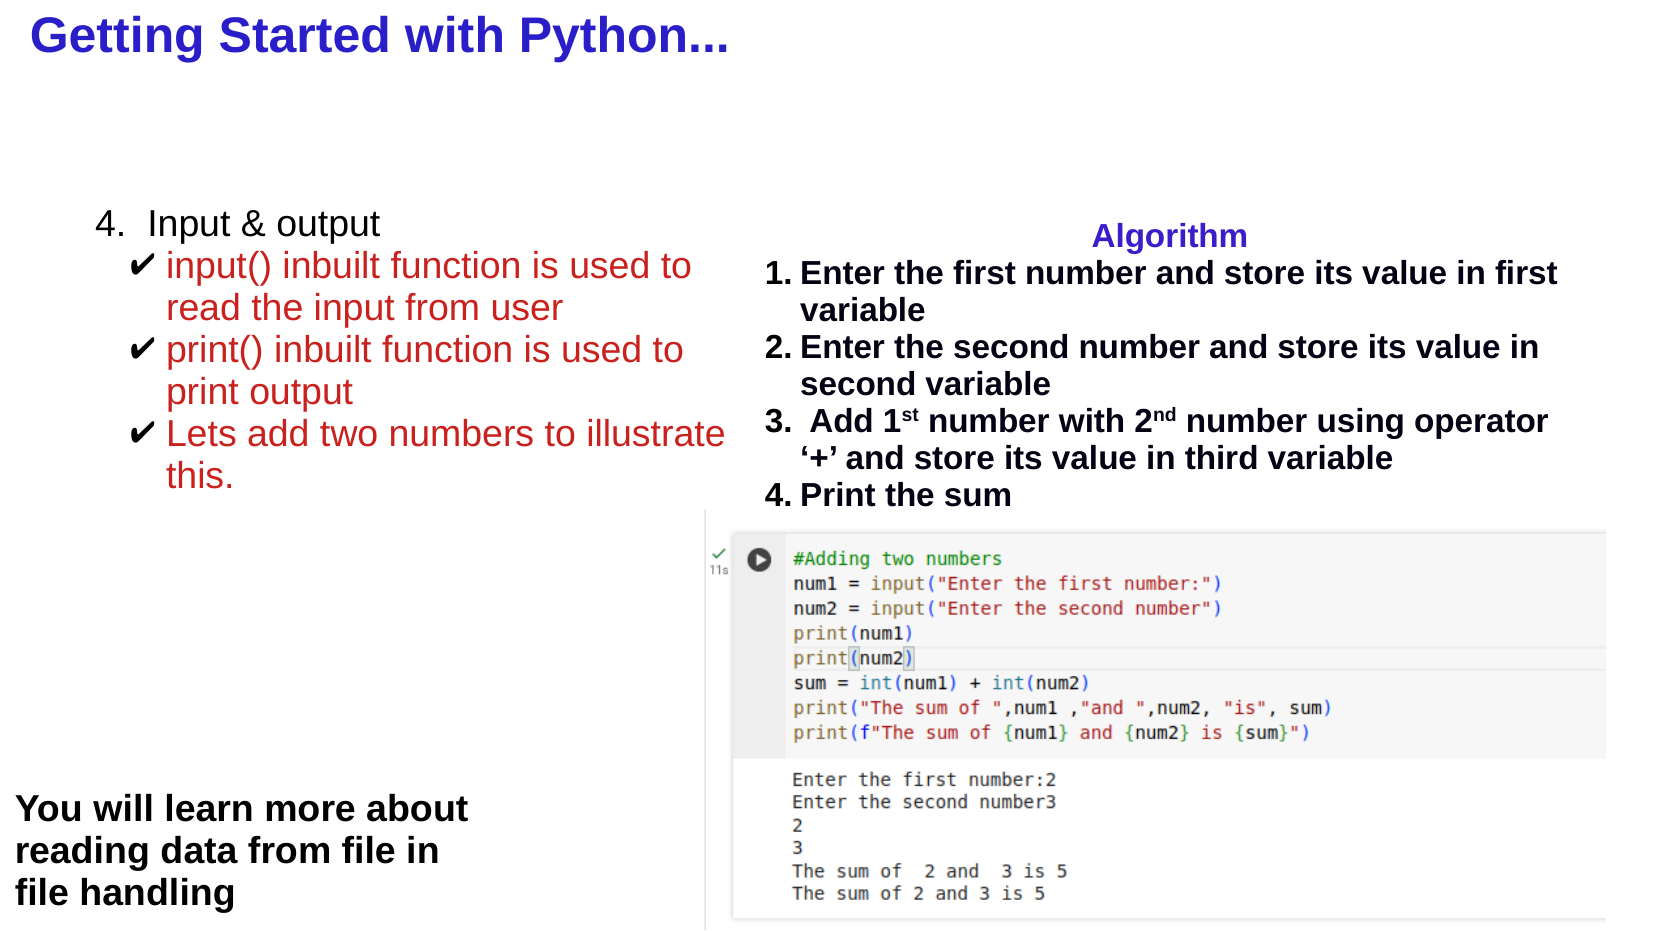

Getting Started with Python...
4. Input & output
input() inbuilt function is used to read the input from user
print() inbuilt function is used to print output
Lets add two numbers to illustrate this.
Algorithm
Enter the first number and store its value in first variable
Enter the second number and store its value in second variable
 Add 1st number with 2nd number using operator ‘+’ and store its value in third variable
Print the sum
You will learn more about reading data from file in file handling